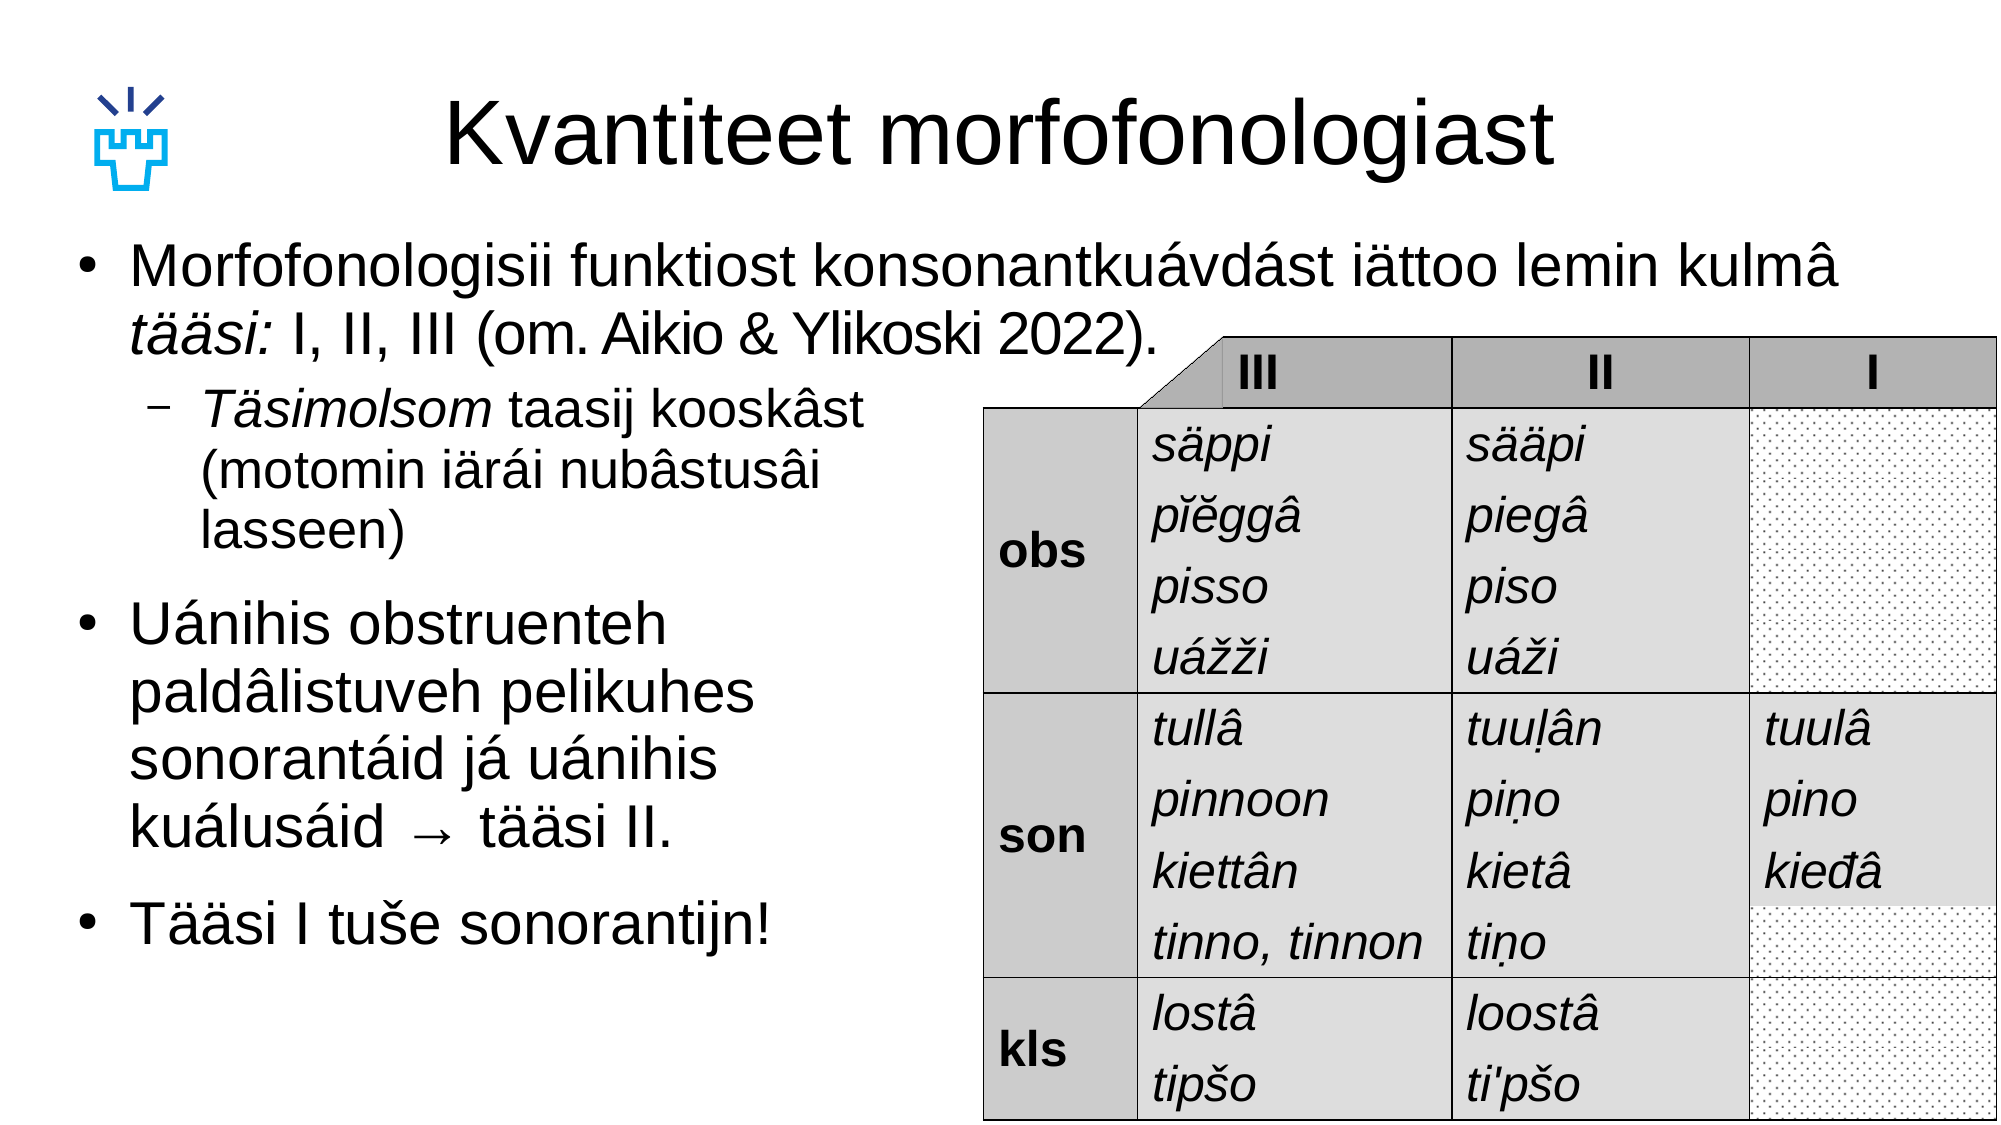

# Kvantiteet morfofonologiast
Morfofonologisii funktiost konsonantkuávdást iättoo lemin kulmâ tääsi: I, II, III (om. Aikio & Ylikoski 2022).
Täsimolsom taasij kooskâst
(motomin iärái nubâstusâi
lasseen)
Uánihis obstruenteh
paldâlistuveh pelikuhes
sonorantáid já uánihis
kuálusáid → tääsi II.
Tääsi I tuše sonorantijn!
| | | III | II | I |
| --- | --- | --- | --- | --- |
| obs | säppi | | sääpi | |
| | pĭĕggâ | | piegâ | |
| | pisso | | piso | |
| | uážži | | uáži | |
| son | tullâ | | tuuḷân | tuulâ |
| | pinnoon | | piṇo | pino |
| | kiettân | | kietâ | kieđâ |
| | tinno, tinnon | | tiṇo | |
| kls | lostâ | | loostâ | |
| | tipšo | | ti'pšo | |
https://github.com/tkoukkar/anaraskiela/blob/master/Koukkari_Tuomas-CIFUXIII-oovdanpyehtim.pdf